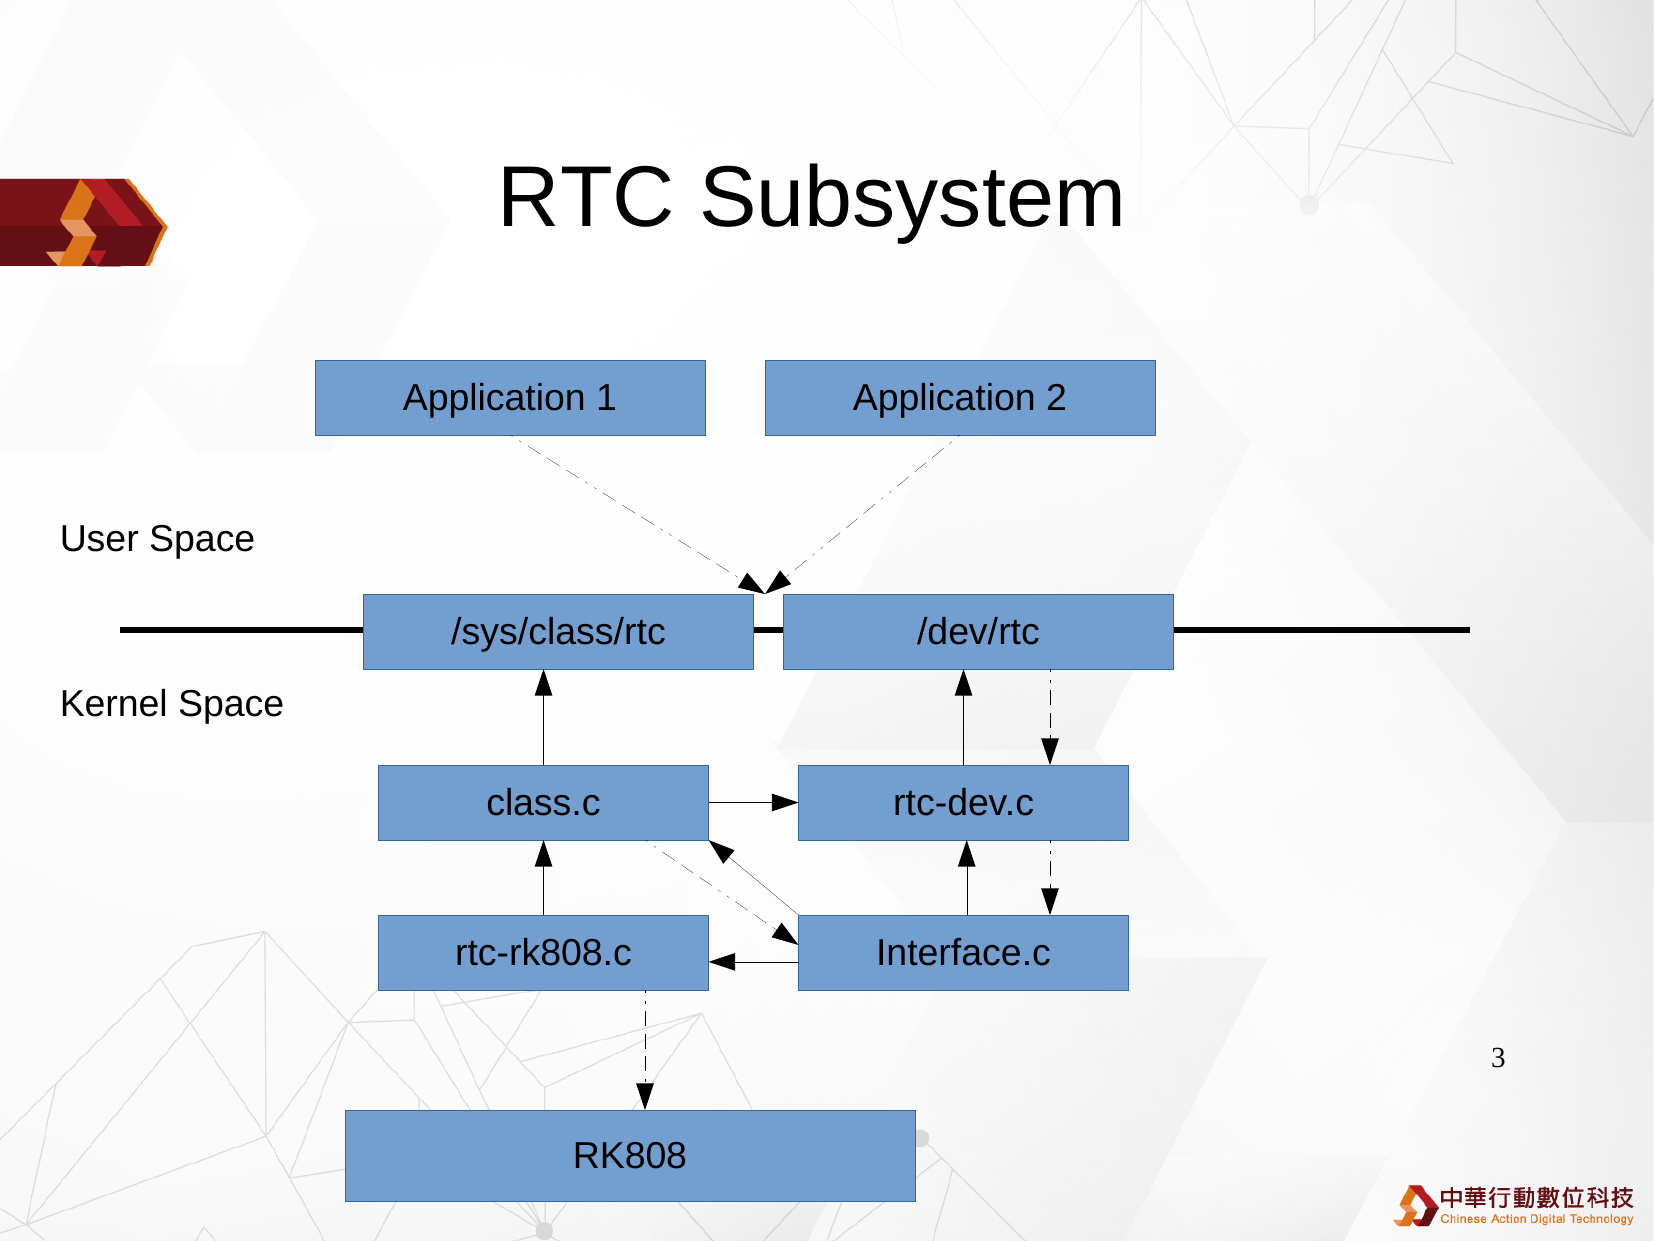

# RTC Subsystem
Application 1
Application 2
User Space
/sys/class/rtc
/dev/rtc
Kernel Space
class.c
rtc-dev.c
rtc-rk808.c
Interface.c
3
RK808